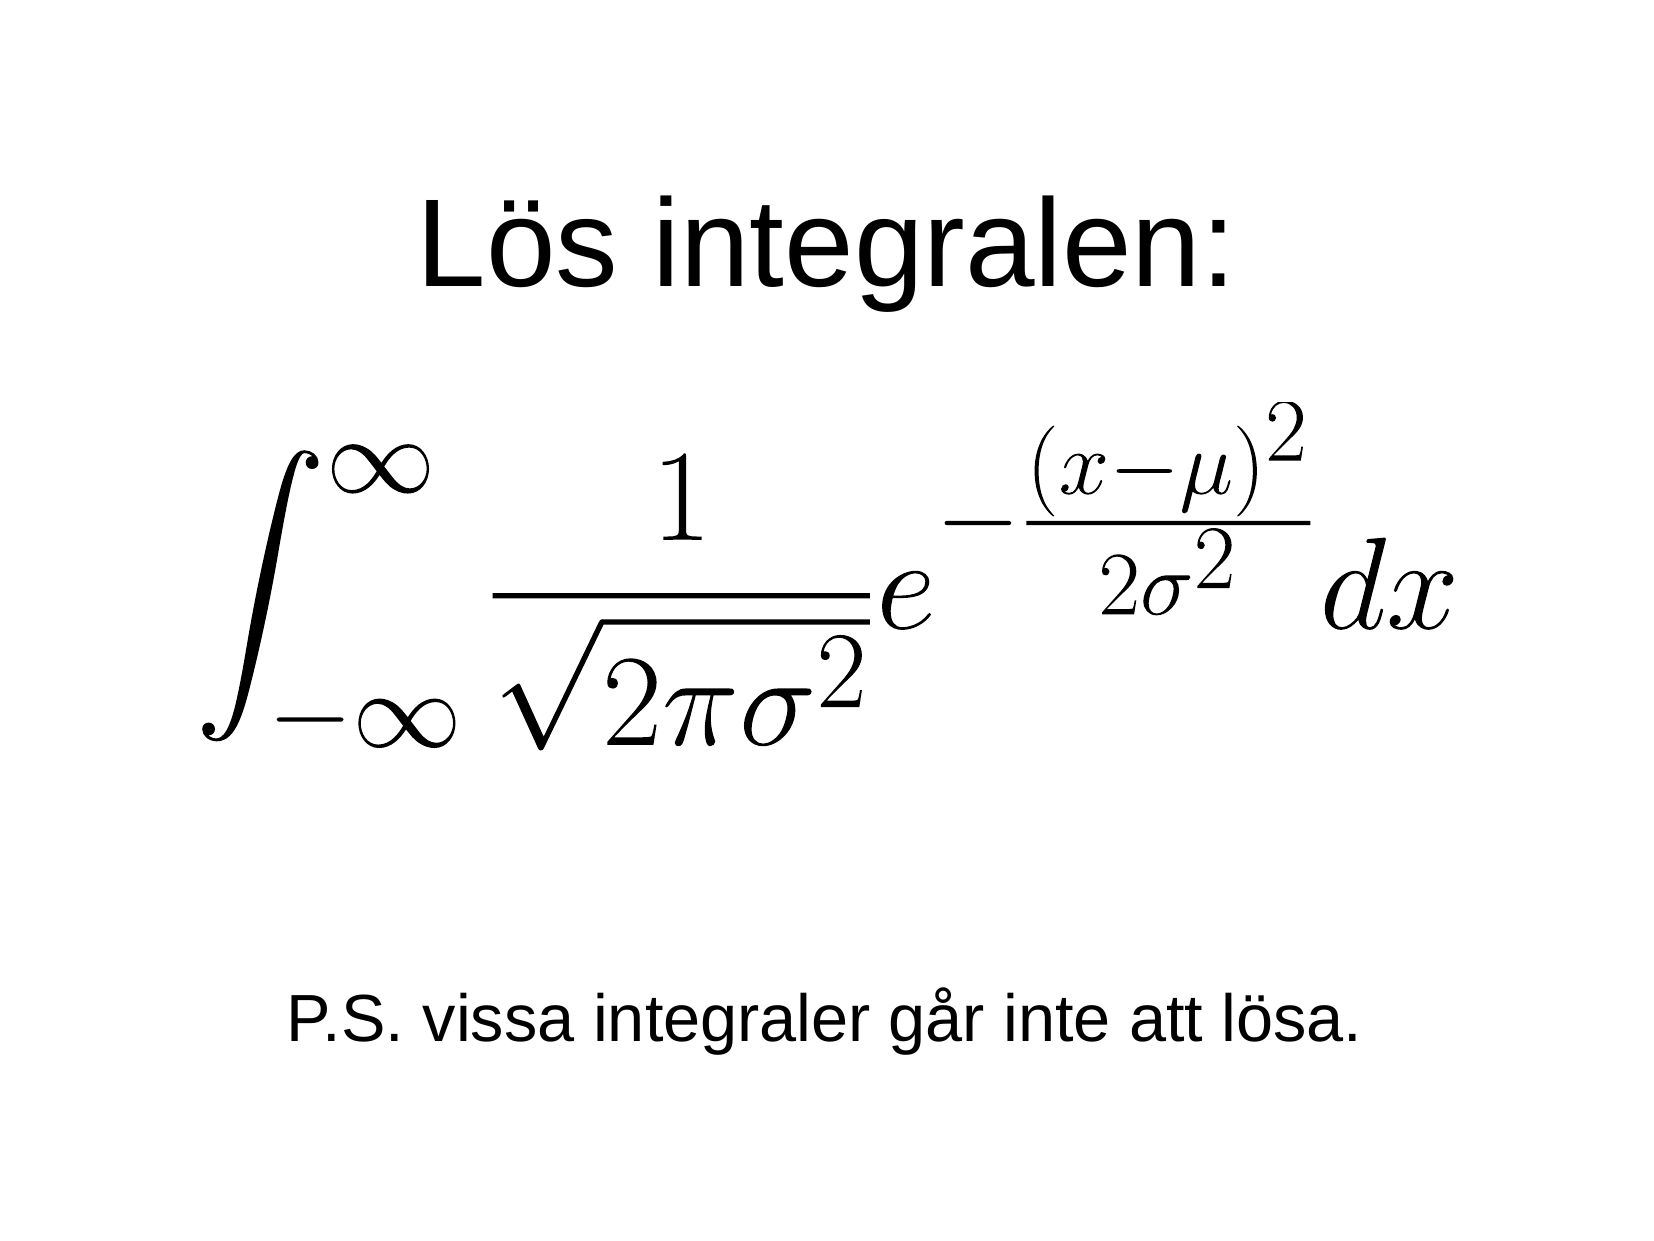

Lös integralen:
P.S. vissa integraler går inte att lösa.